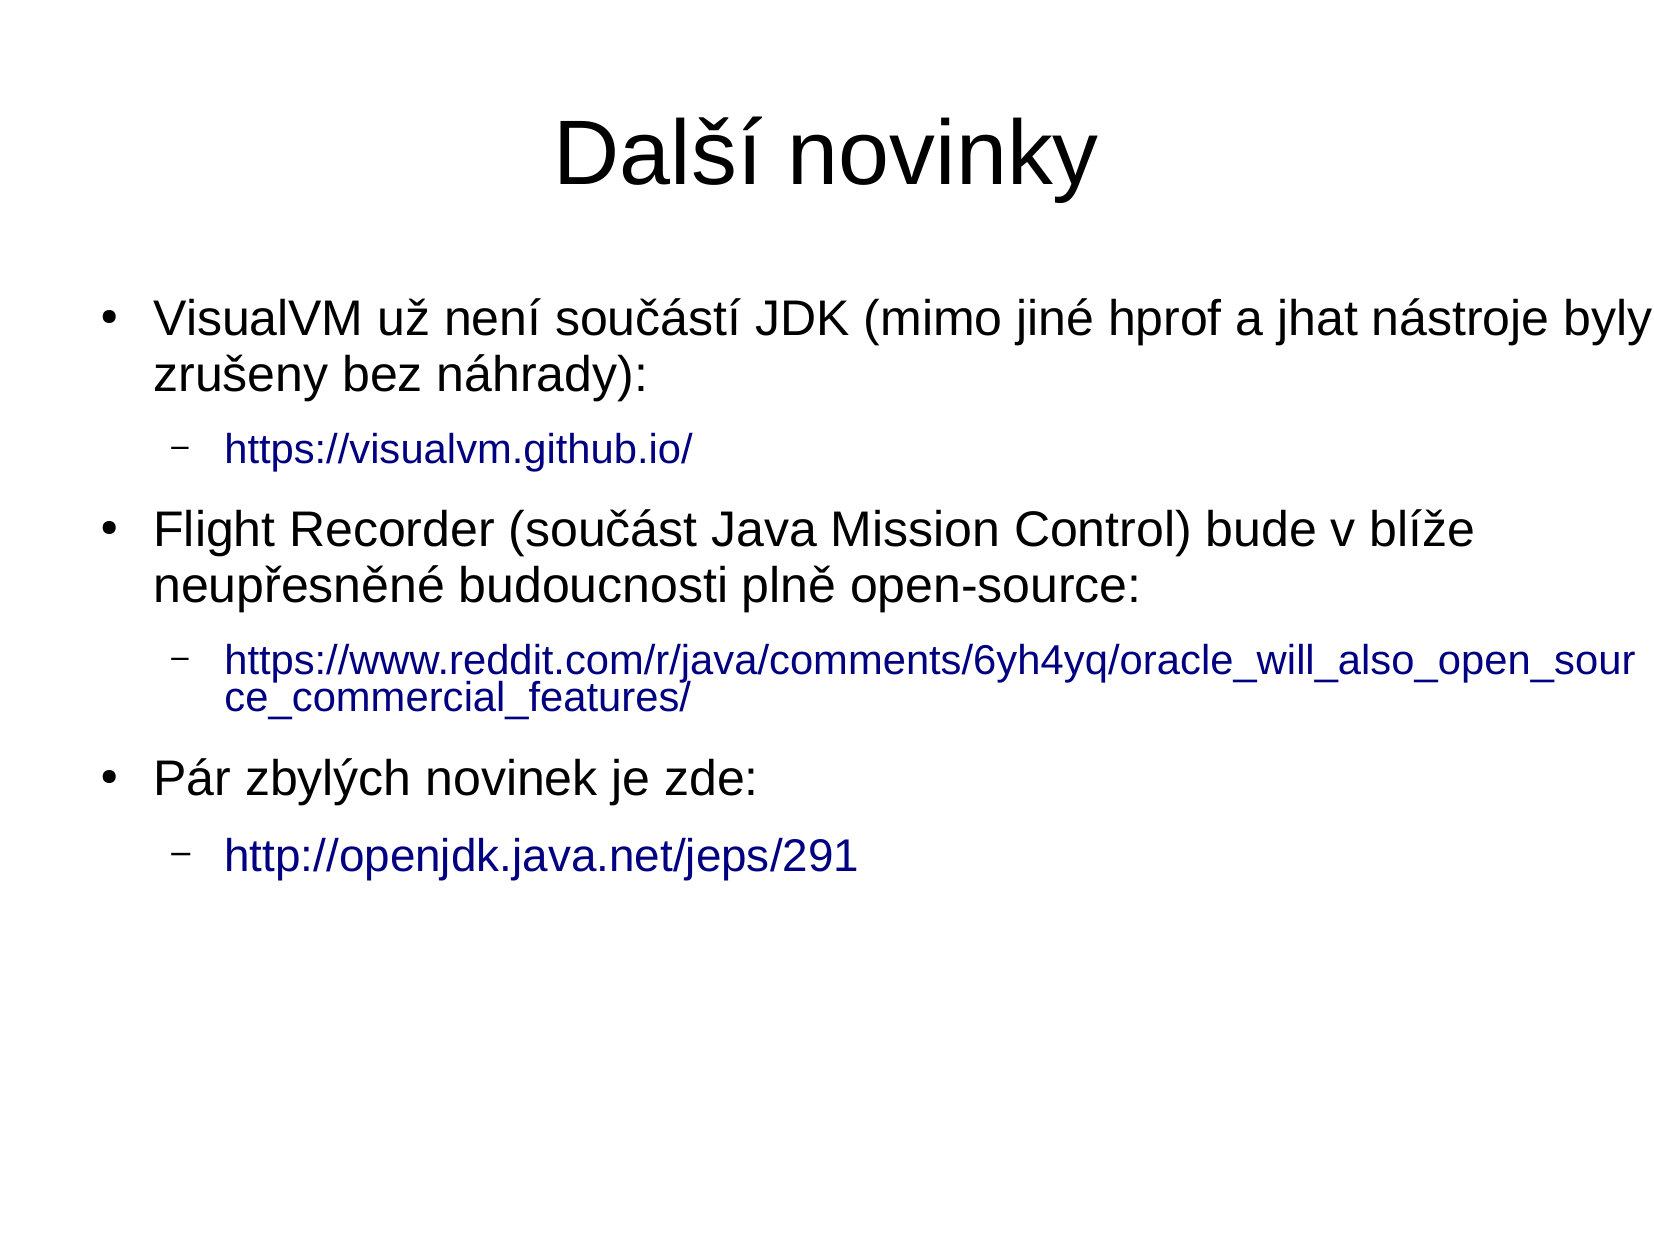

# Další novinky
VisualVM už není součástí JDK (mimo jiné hprof a jhat nástroje byly zrušeny bez náhrady):
https://visualvm.github.io/
Flight Recorder (součást Java Mission Control) bude v blíže neupřesněné budoucnosti plně open-source:
https://www.reddit.com/r/java/comments/6yh4yq/oracle_will_also_open_source_commercial_features/
Pár zbylých novinek je zde:
http://openjdk.java.net/jeps/291